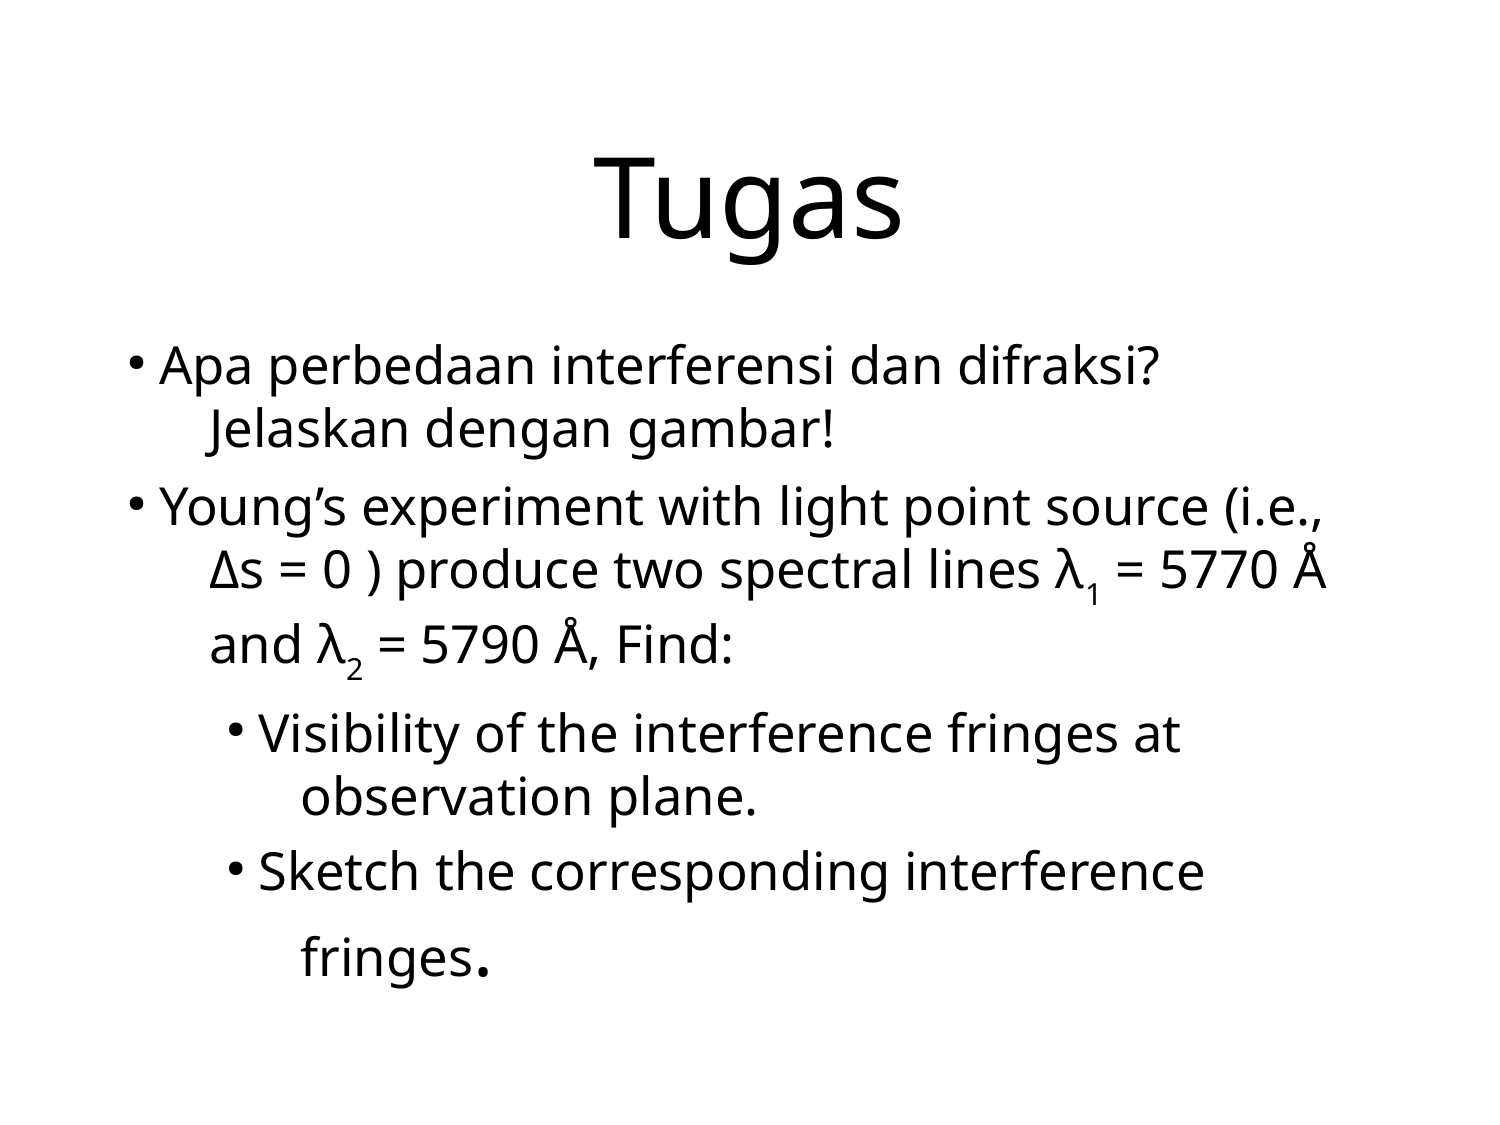

# Tugas
Apa perbedaan interferensi dan difraksi? Jelaskan dengan gambar!
Young’s experiment with light point source (i.e., Δs = 0 ) produce two spectral lines λ1 = 5770 Å and λ2 = 5790 Å, Find:
Visibility of the interference fringes at observation plane.
Sketch the corresponding interference fringes.